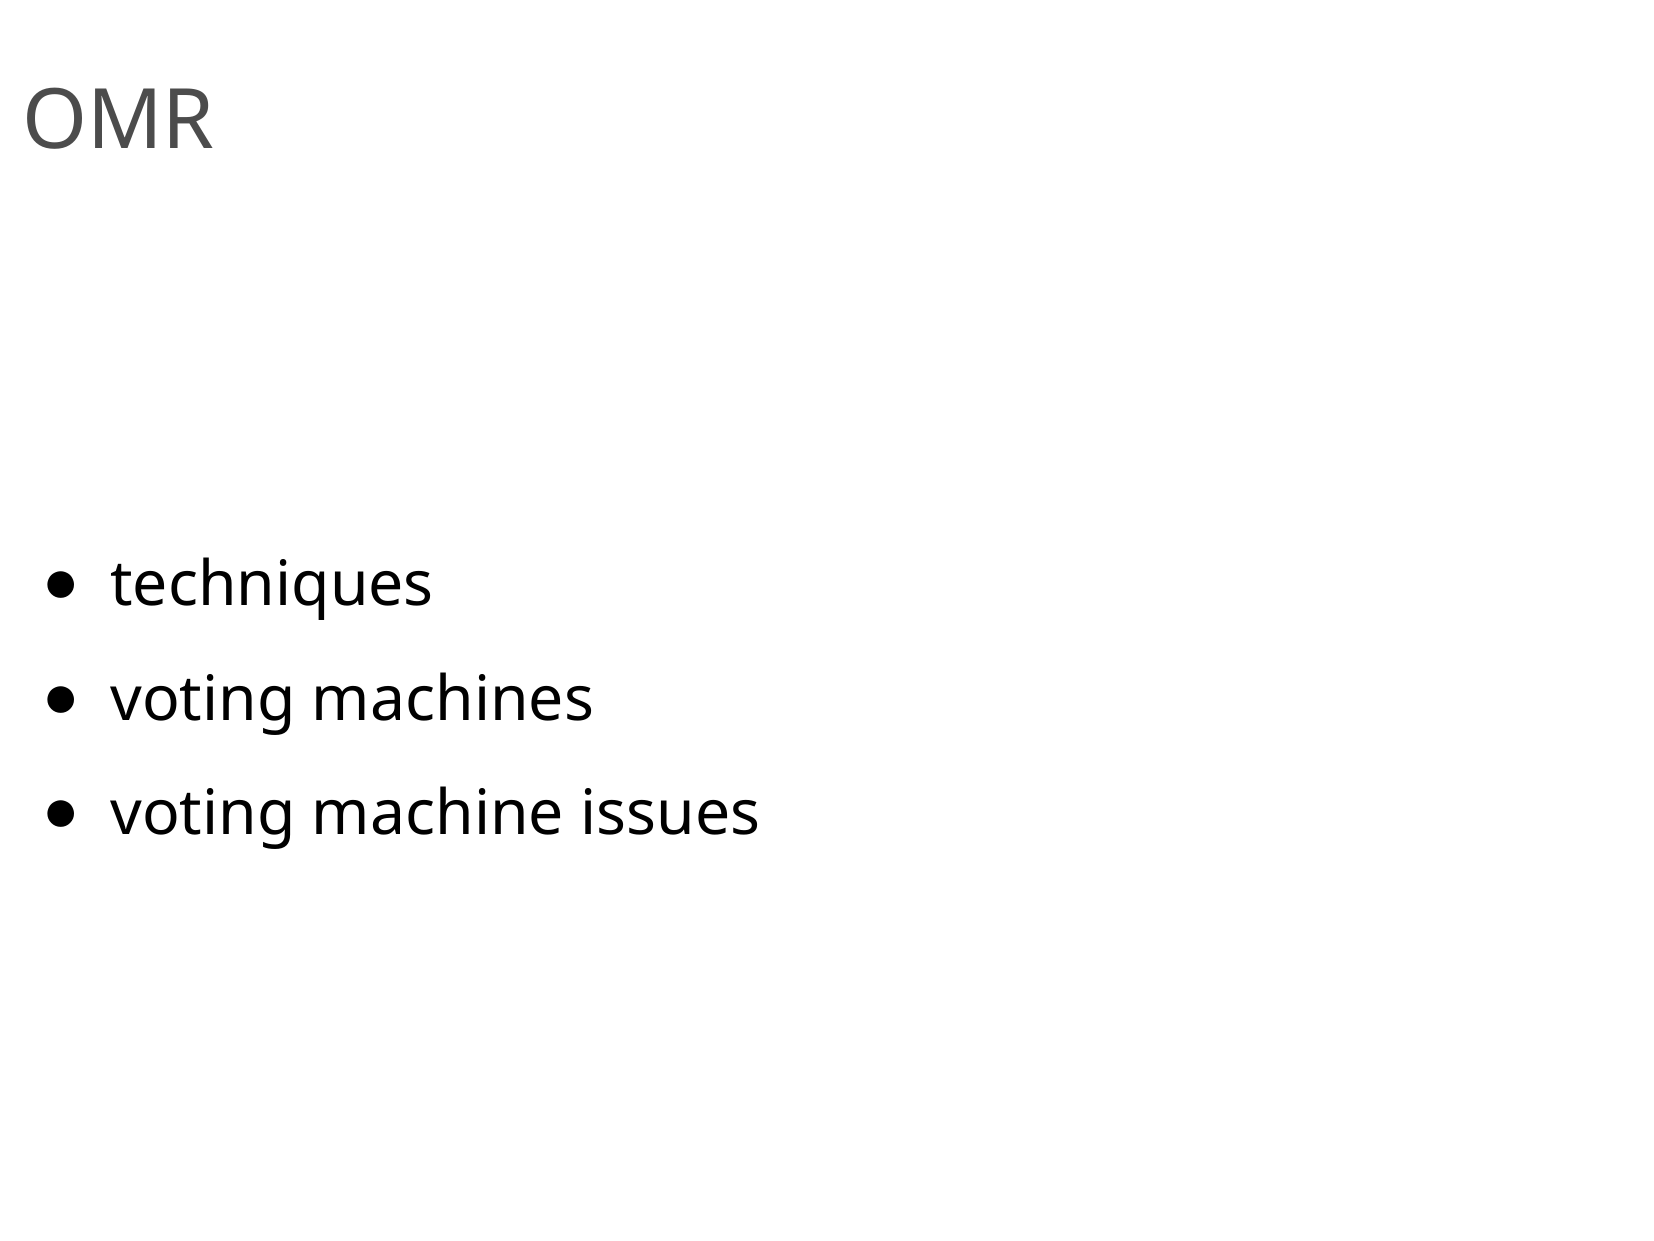

# OMR
techniques
voting machines
voting machine issues